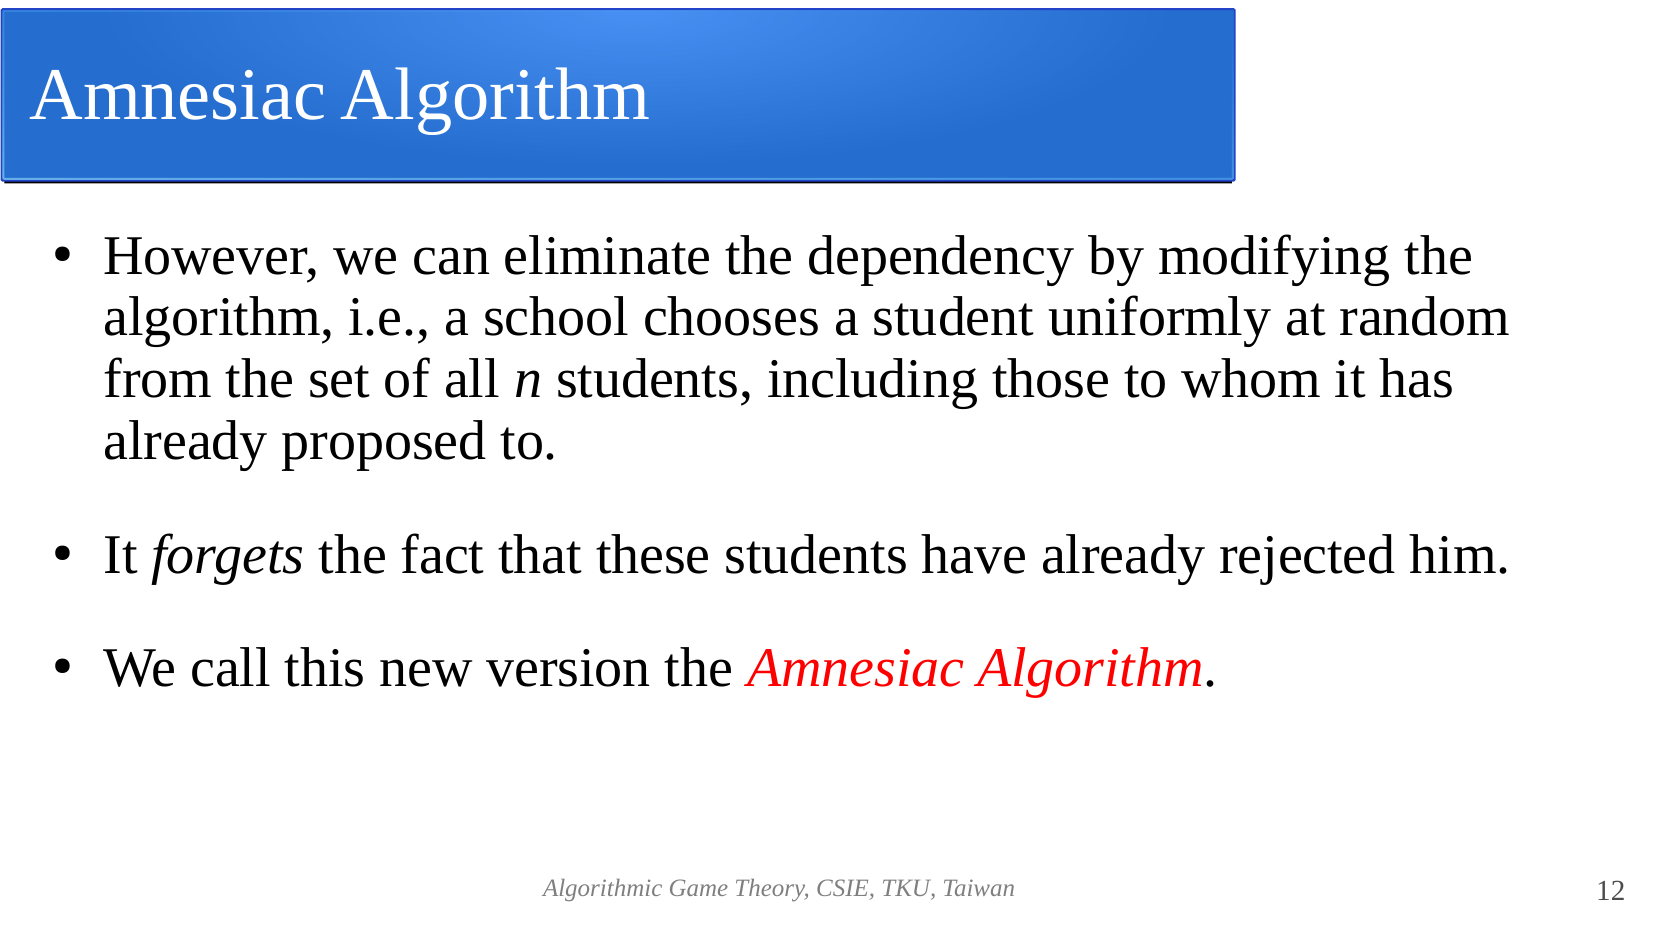

# Amnesiac Algorithm
However, we can eliminate the dependency by modifying the algorithm, i.e., a school chooses a student uniformly at random from the set of all n students, including those to whom it has already proposed to.
It forgets the fact that these students have already rejected him.
We call this new version the Amnesiac Algorithm.
Algorithmic Game Theory, CSIE, TKU, Taiwan
12